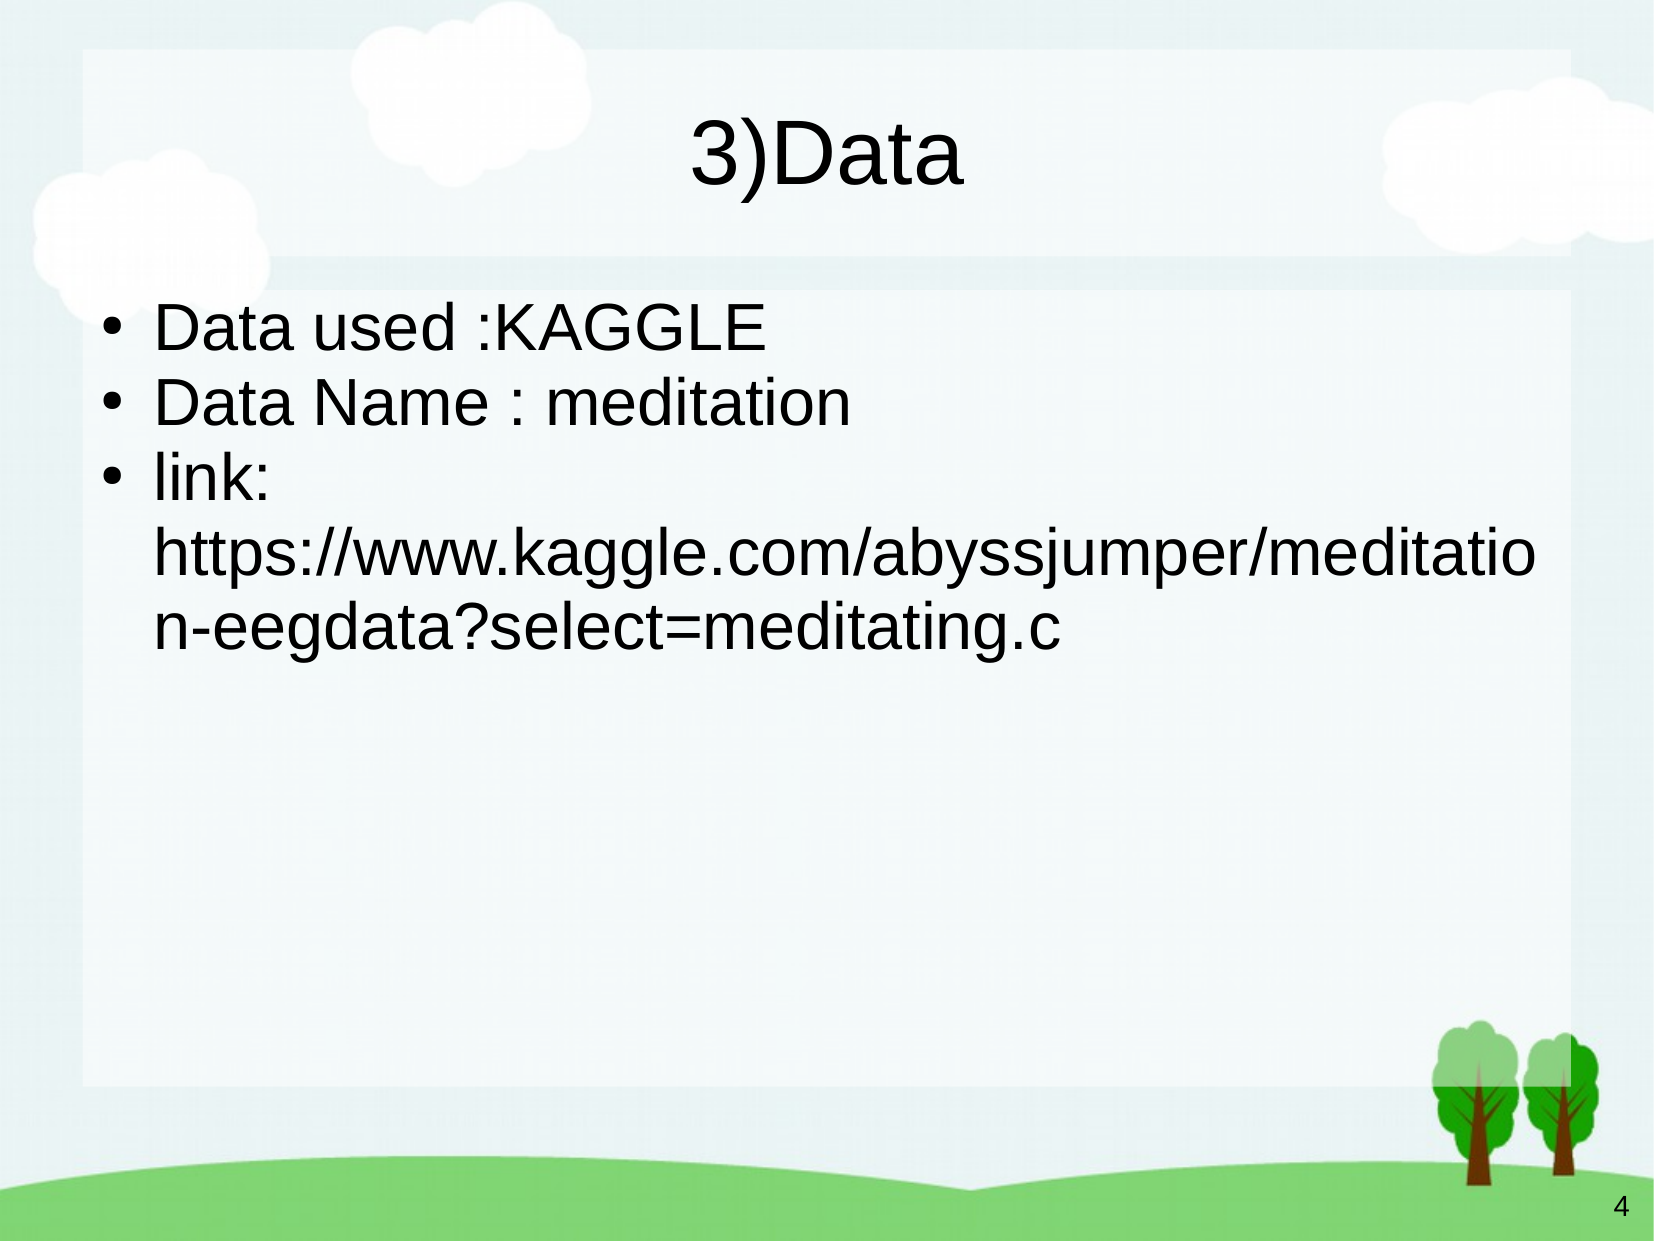

# 3)Data
Data used :KAGGLE
Data Name : meditation
link: https://www.kaggle.com/abyssjumper/meditation-eegdata?select=meditating.c
4